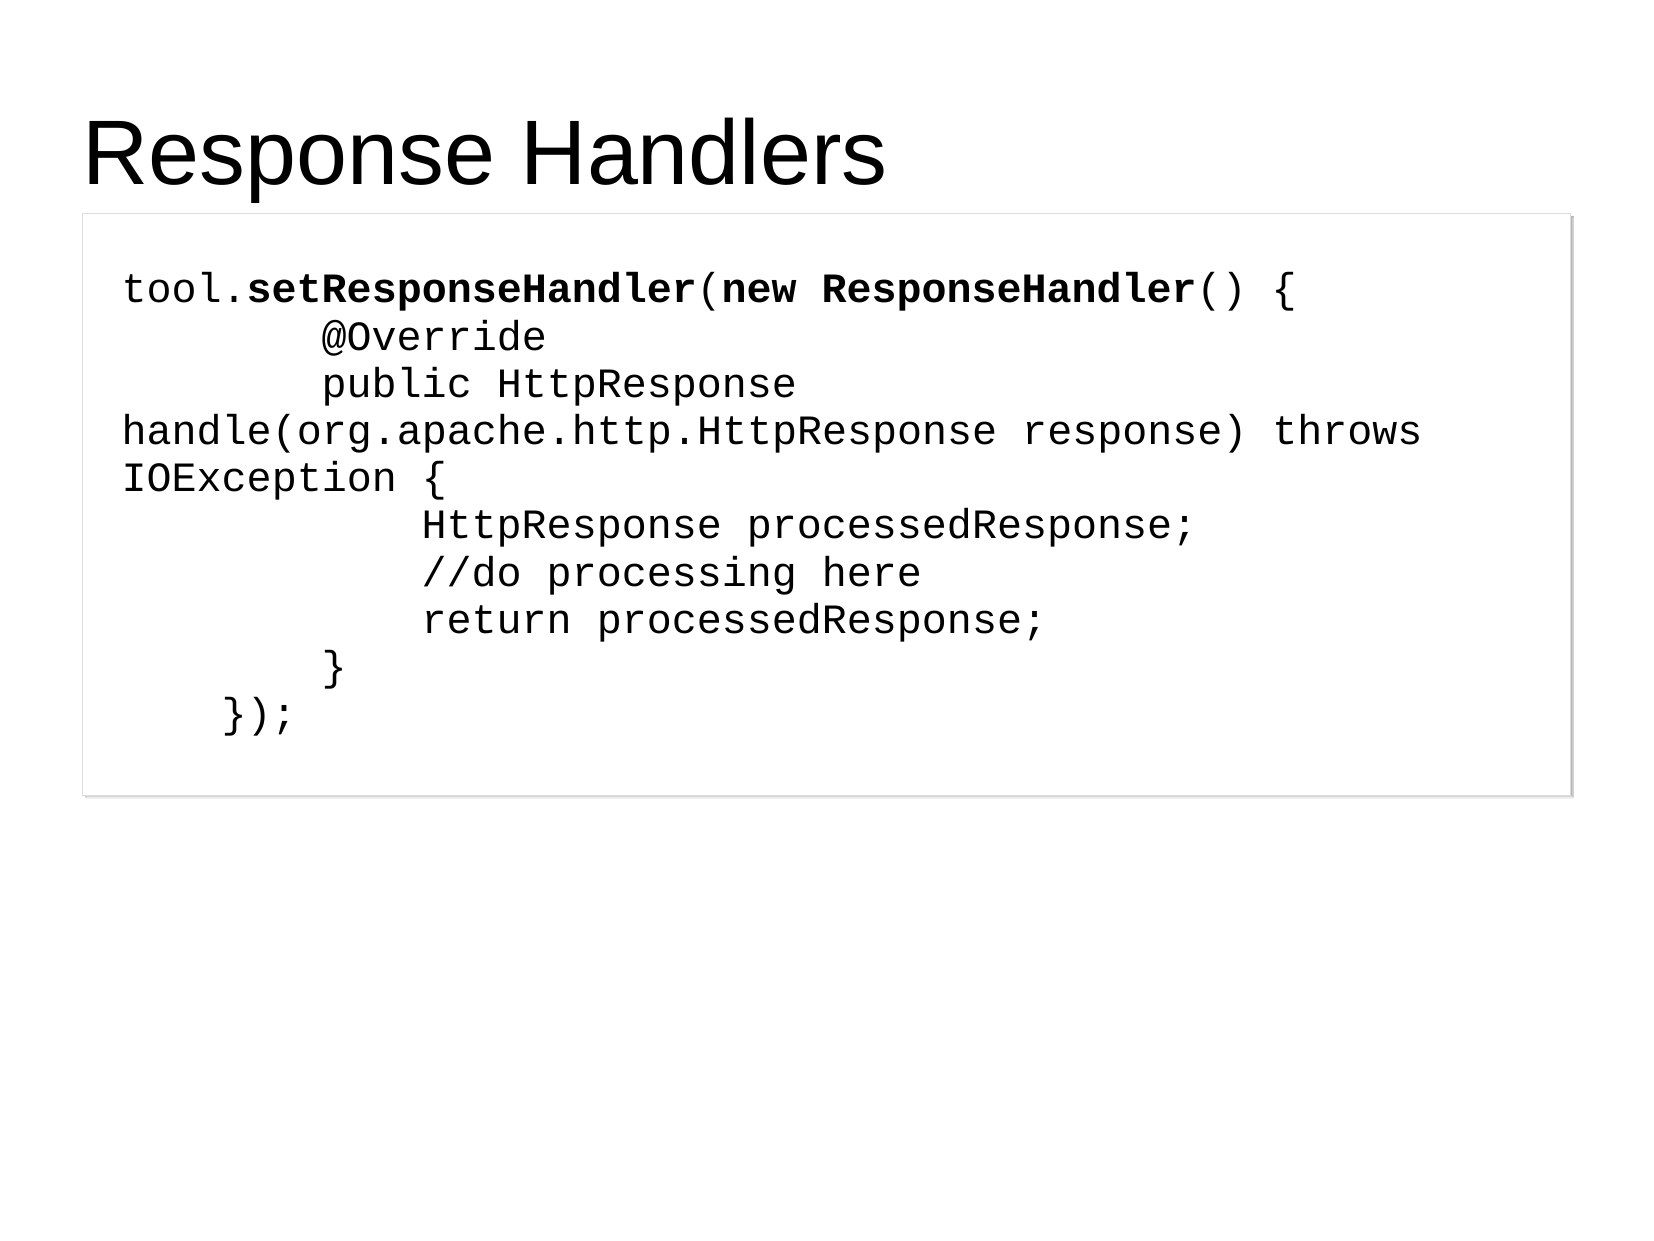

# Response Handlers
tool.setResponseHandler(new ResponseHandler() {
 @Override
 public HttpResponse handle(org.apache.http.HttpResponse response) throws IOException {
 HttpResponse processedResponse;
 //do processing here
 return processedResponse;
 }
 });